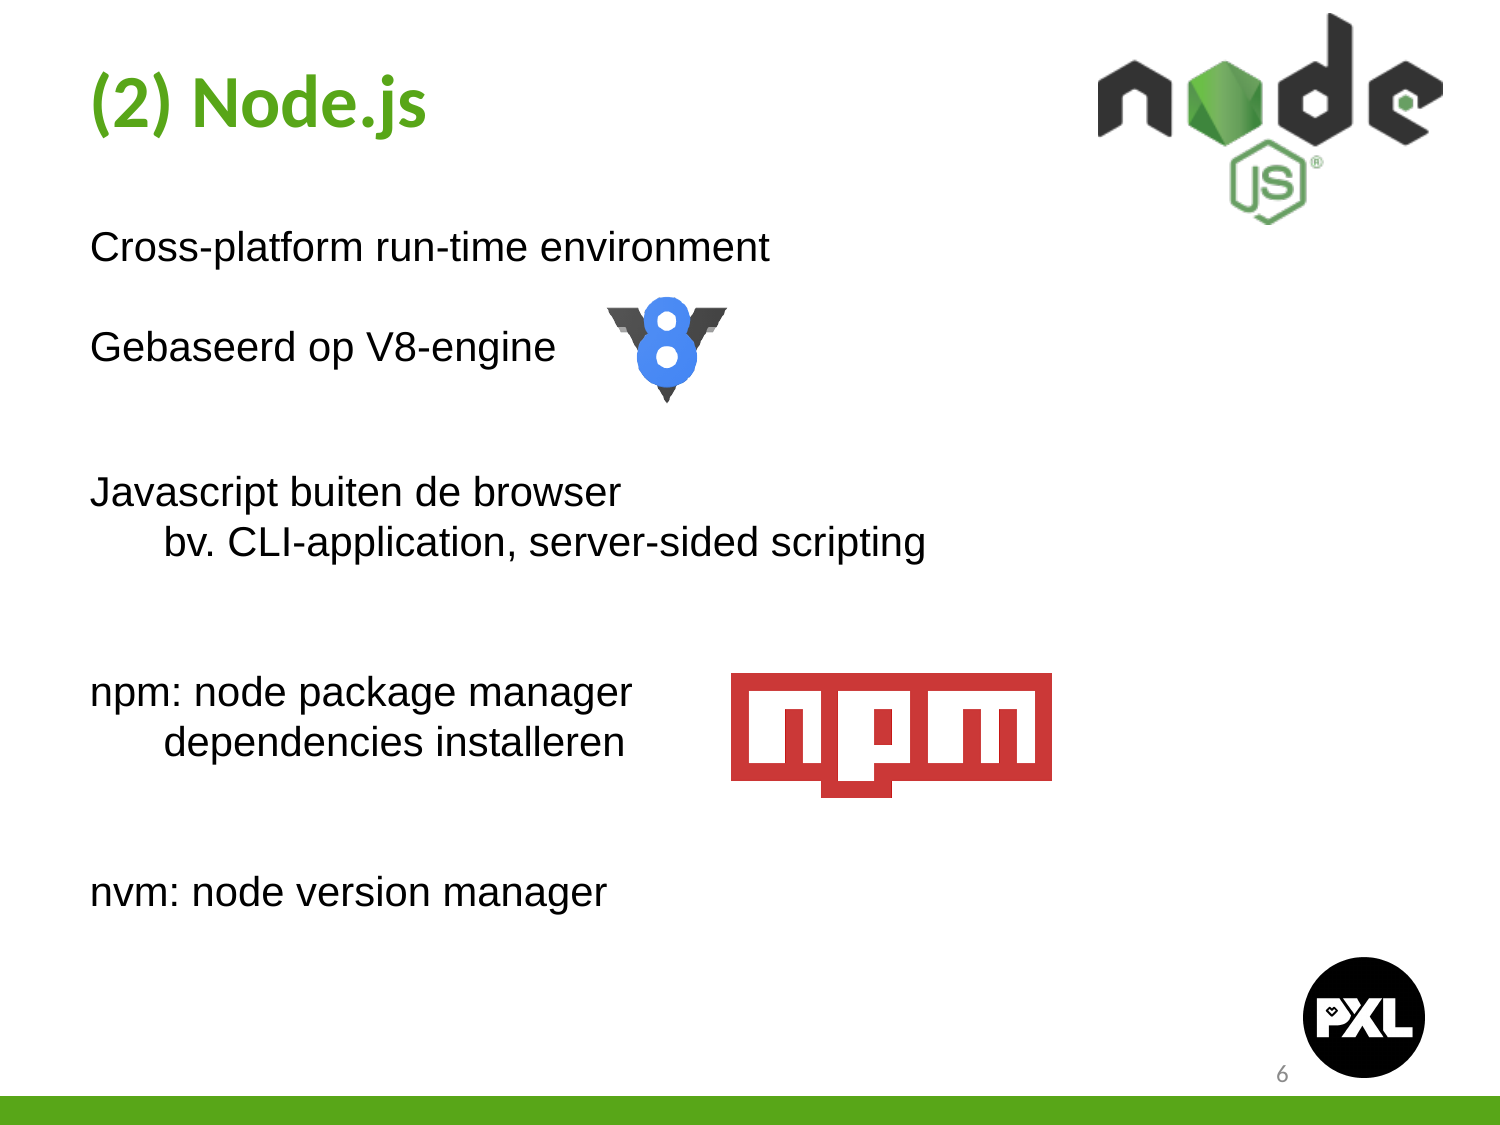

(2) Node.js
Cross-platform run-time environment
Gebaseerd op V8-engine
Javascript buiten de browser
	bv. CLI-application, server-sided scripting
npm: node package manager
	dependencies installeren
nvm: node version manager